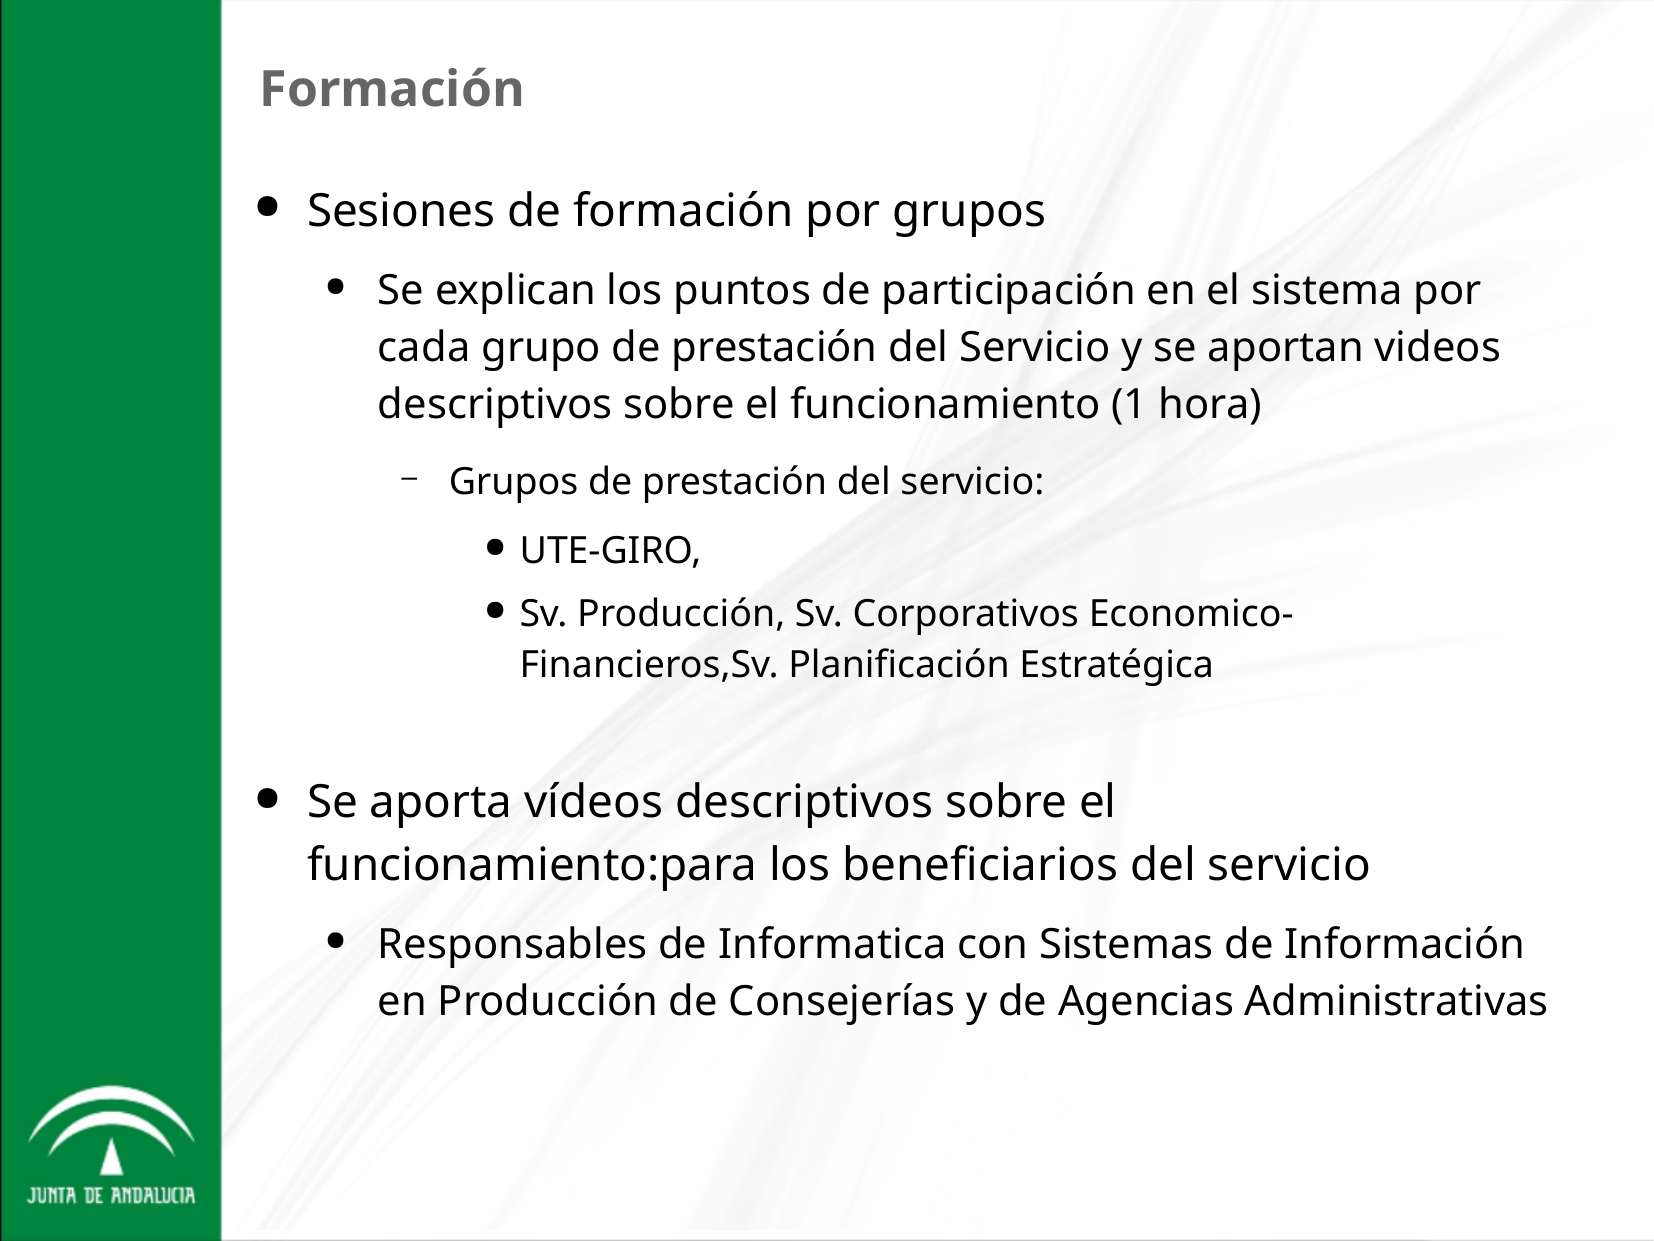

# Formación
Sesiones de formación por grupos
Se explican los puntos de participación en el sistema por cada grupo de prestación del Servicio y se aportan videos descriptivos sobre el funcionamiento (1 hora)
Grupos de prestación del servicio:
UTE-GIRO,
Sv. Producción, Sv. Corporativos Economico-Financieros,Sv. Planificación Estratégica
Se aporta vídeos descriptivos sobre el funcionamiento:para los beneficiarios del servicio
Responsables de Informatica con Sistemas de Información en Producción de Consejerías y de Agencias Administrativas